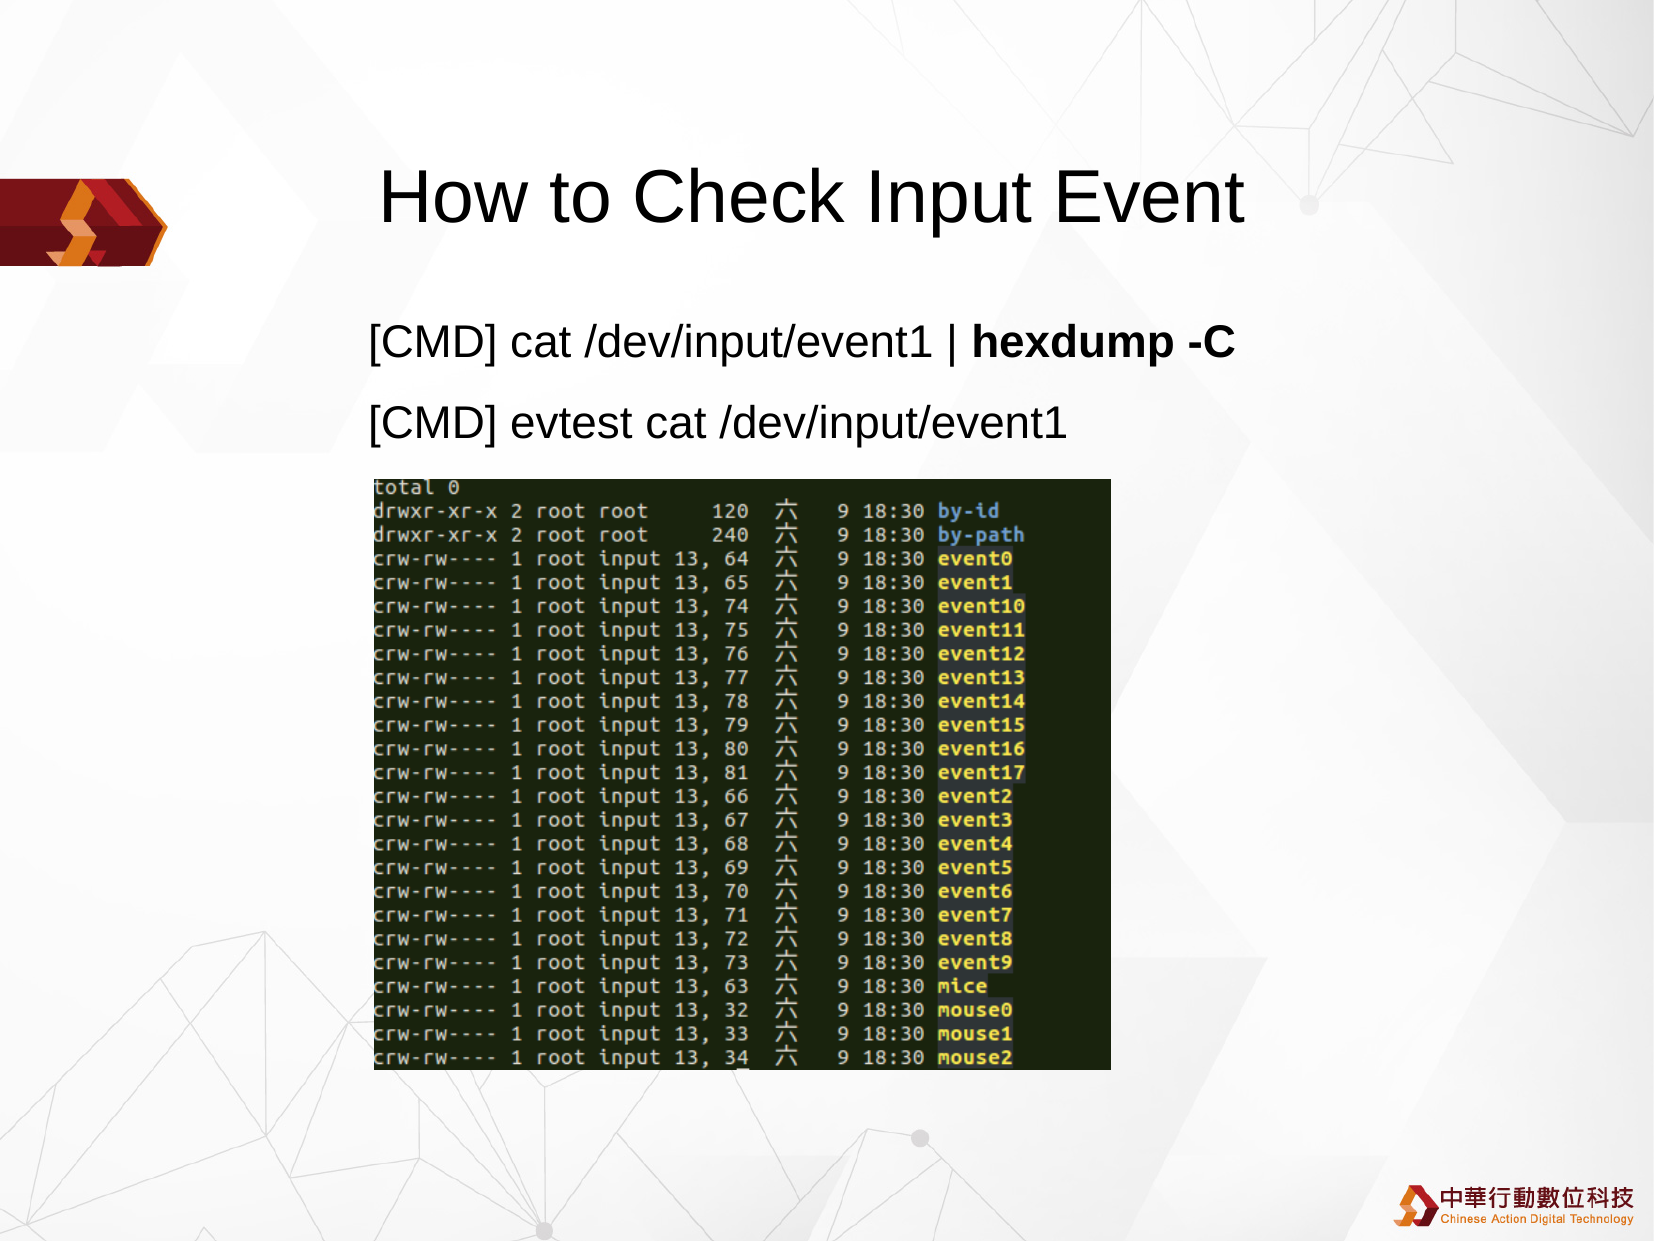

# How to Check Input Event
[CMD] cat /dev/input/event1 | hexdump -C
[CMD] evtest cat /dev/input/event1